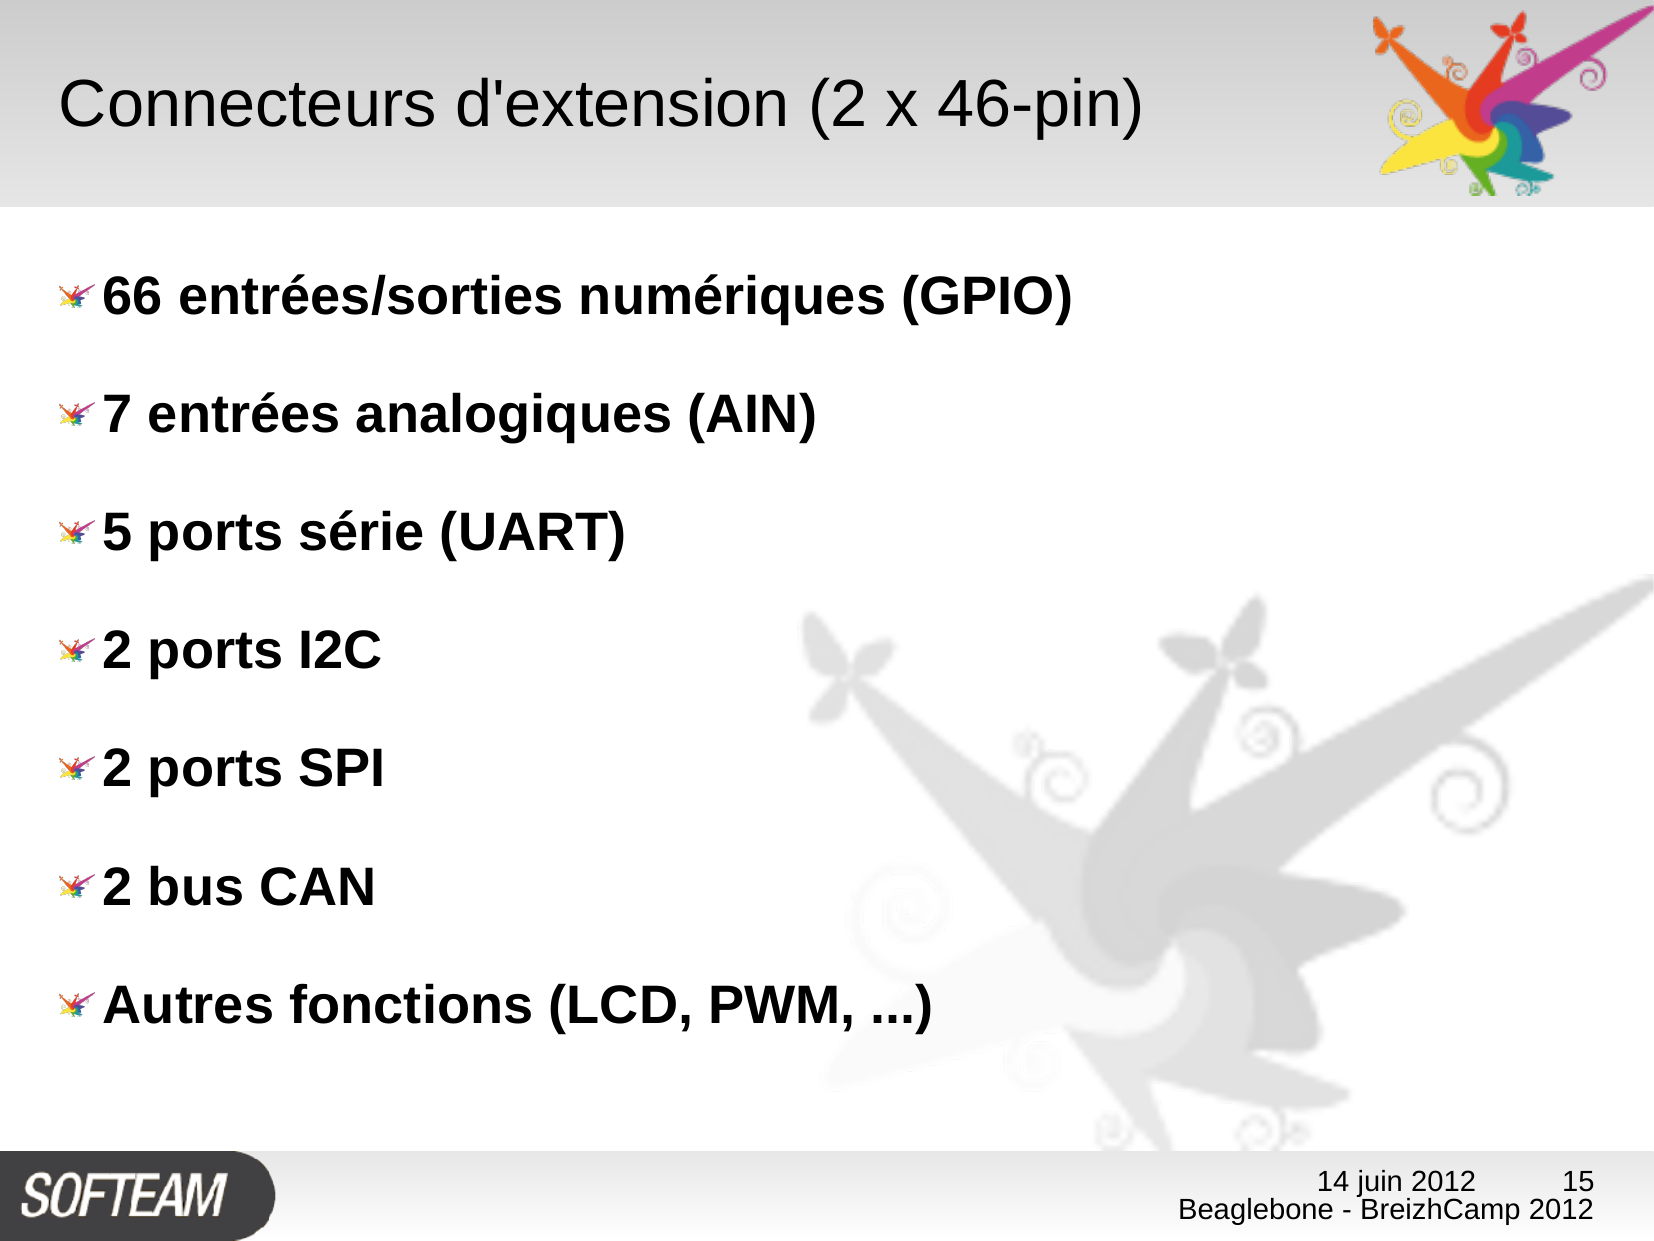

# Connecteurs d'extension (2 x 46-pin)
66 entrées/sorties numériques (GPIO)
7 entrées analogiques (AIN)
5 ports série (UART)
2 ports I2C
2 ports SPI
2 bus CAN
Autres fonctions (LCD, PWM, ...)
14 juin 2012
15
Beaglebone - BreizhCamp 2012